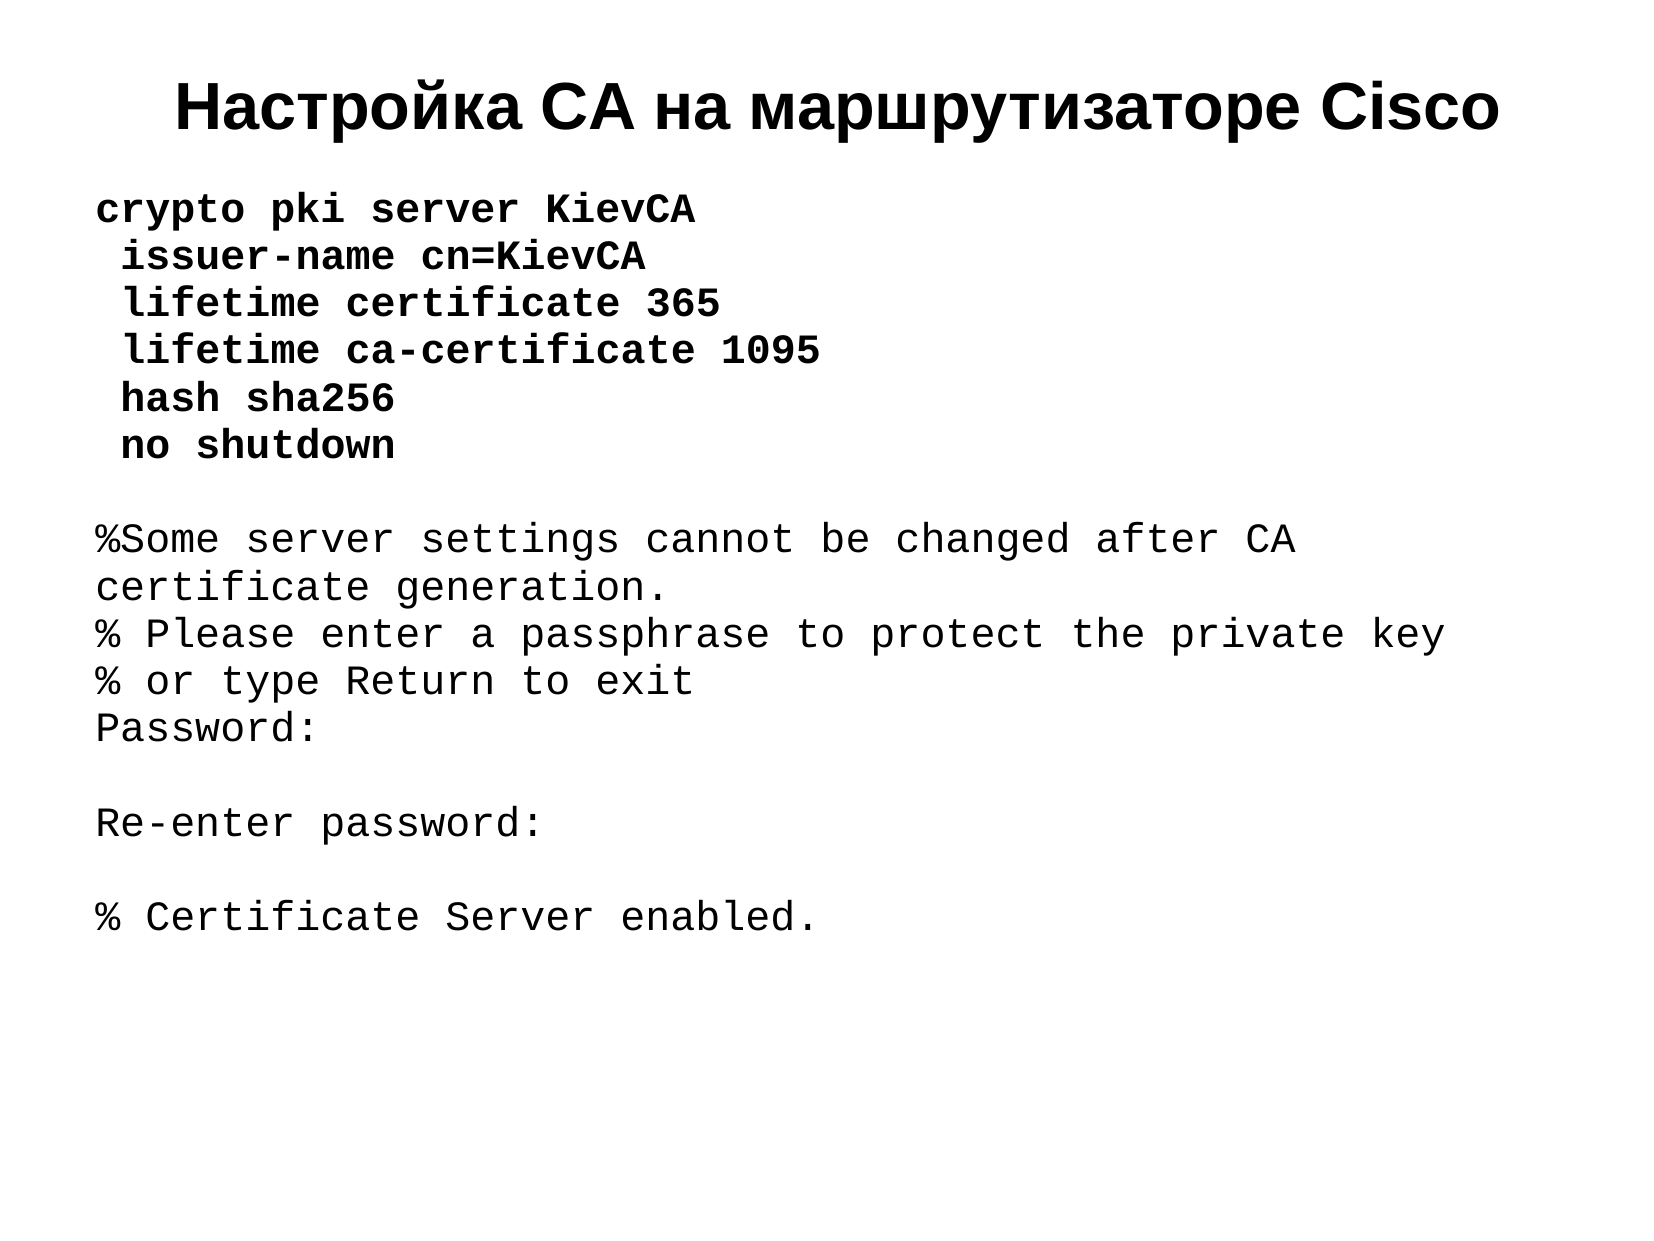

Настройка CA на маршрутизаторе Cisco
# crypto pki server KievCA
 issuer-name cn=KievCA
 lifetime certificate 365
 lifetime ca-certificate 1095
 hash sha256
 no shutdown
%Some server settings cannot be changed after CA certificate generation.
% Please enter a passphrase to protect the private key
% or type Return to exit
Password:
Re-enter password:
% Certificate Server enabled.